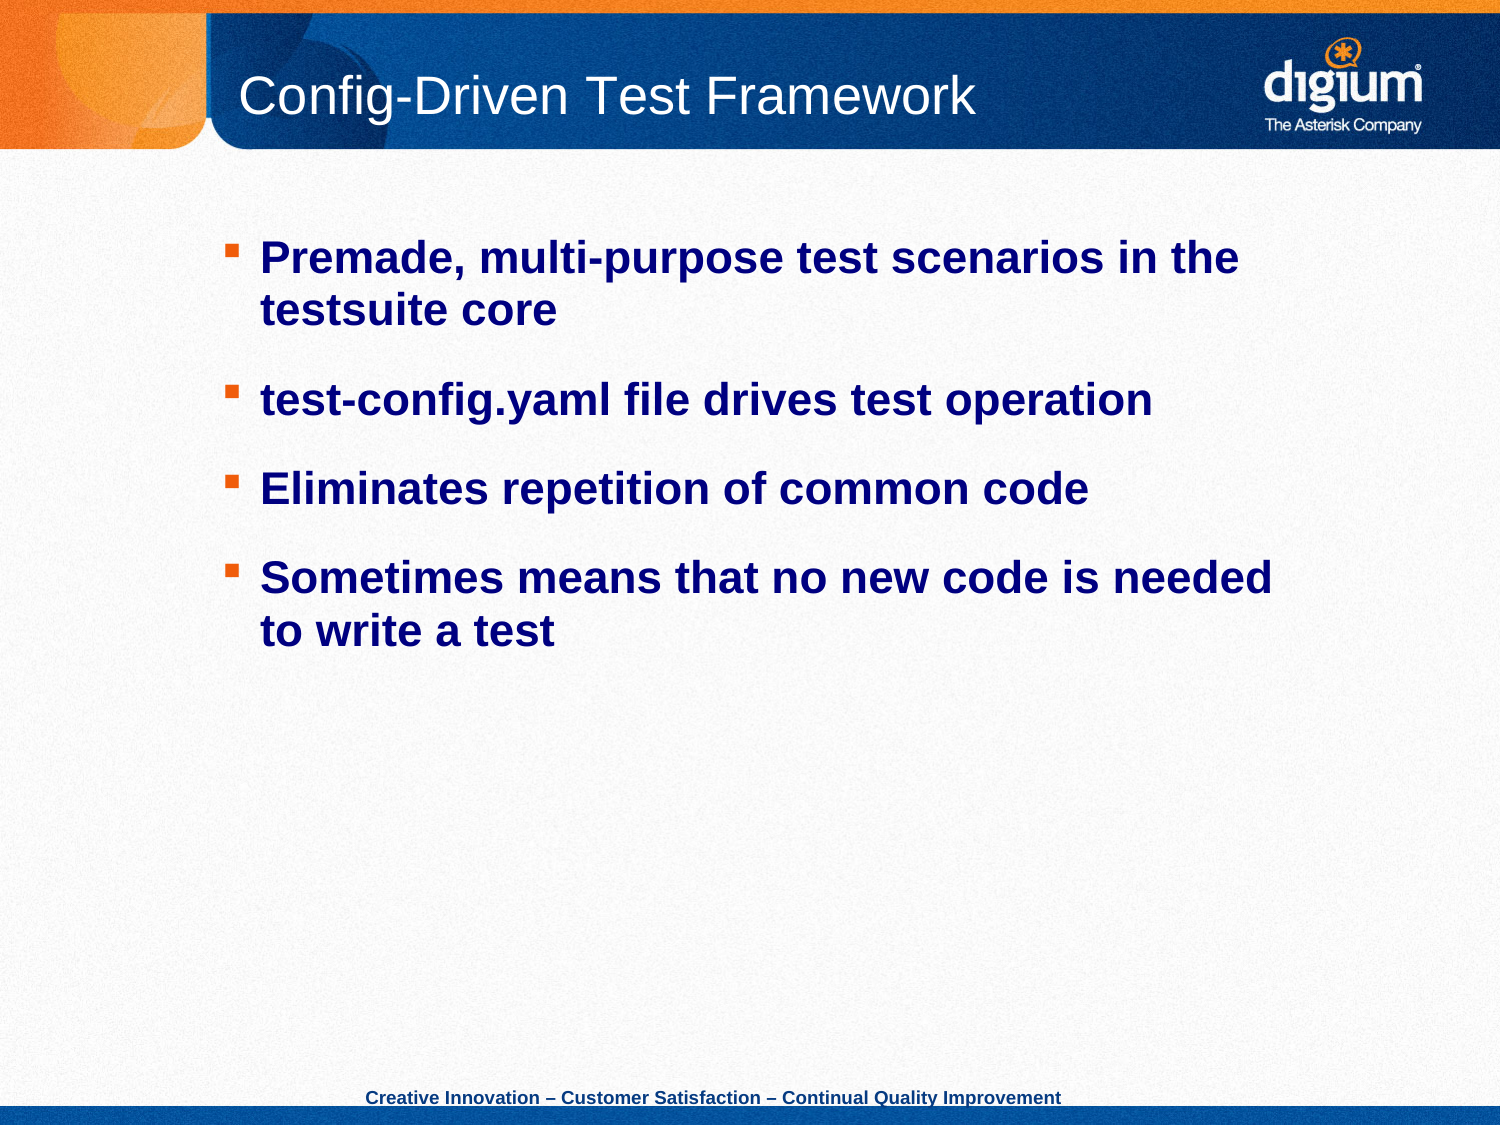

# Config-Driven Test Framework
Premade, multi-purpose test scenarios in the testsuite core
test-config.yaml file drives test operation
Eliminates repetition of common code
Sometimes means that no new code is needed to write a test